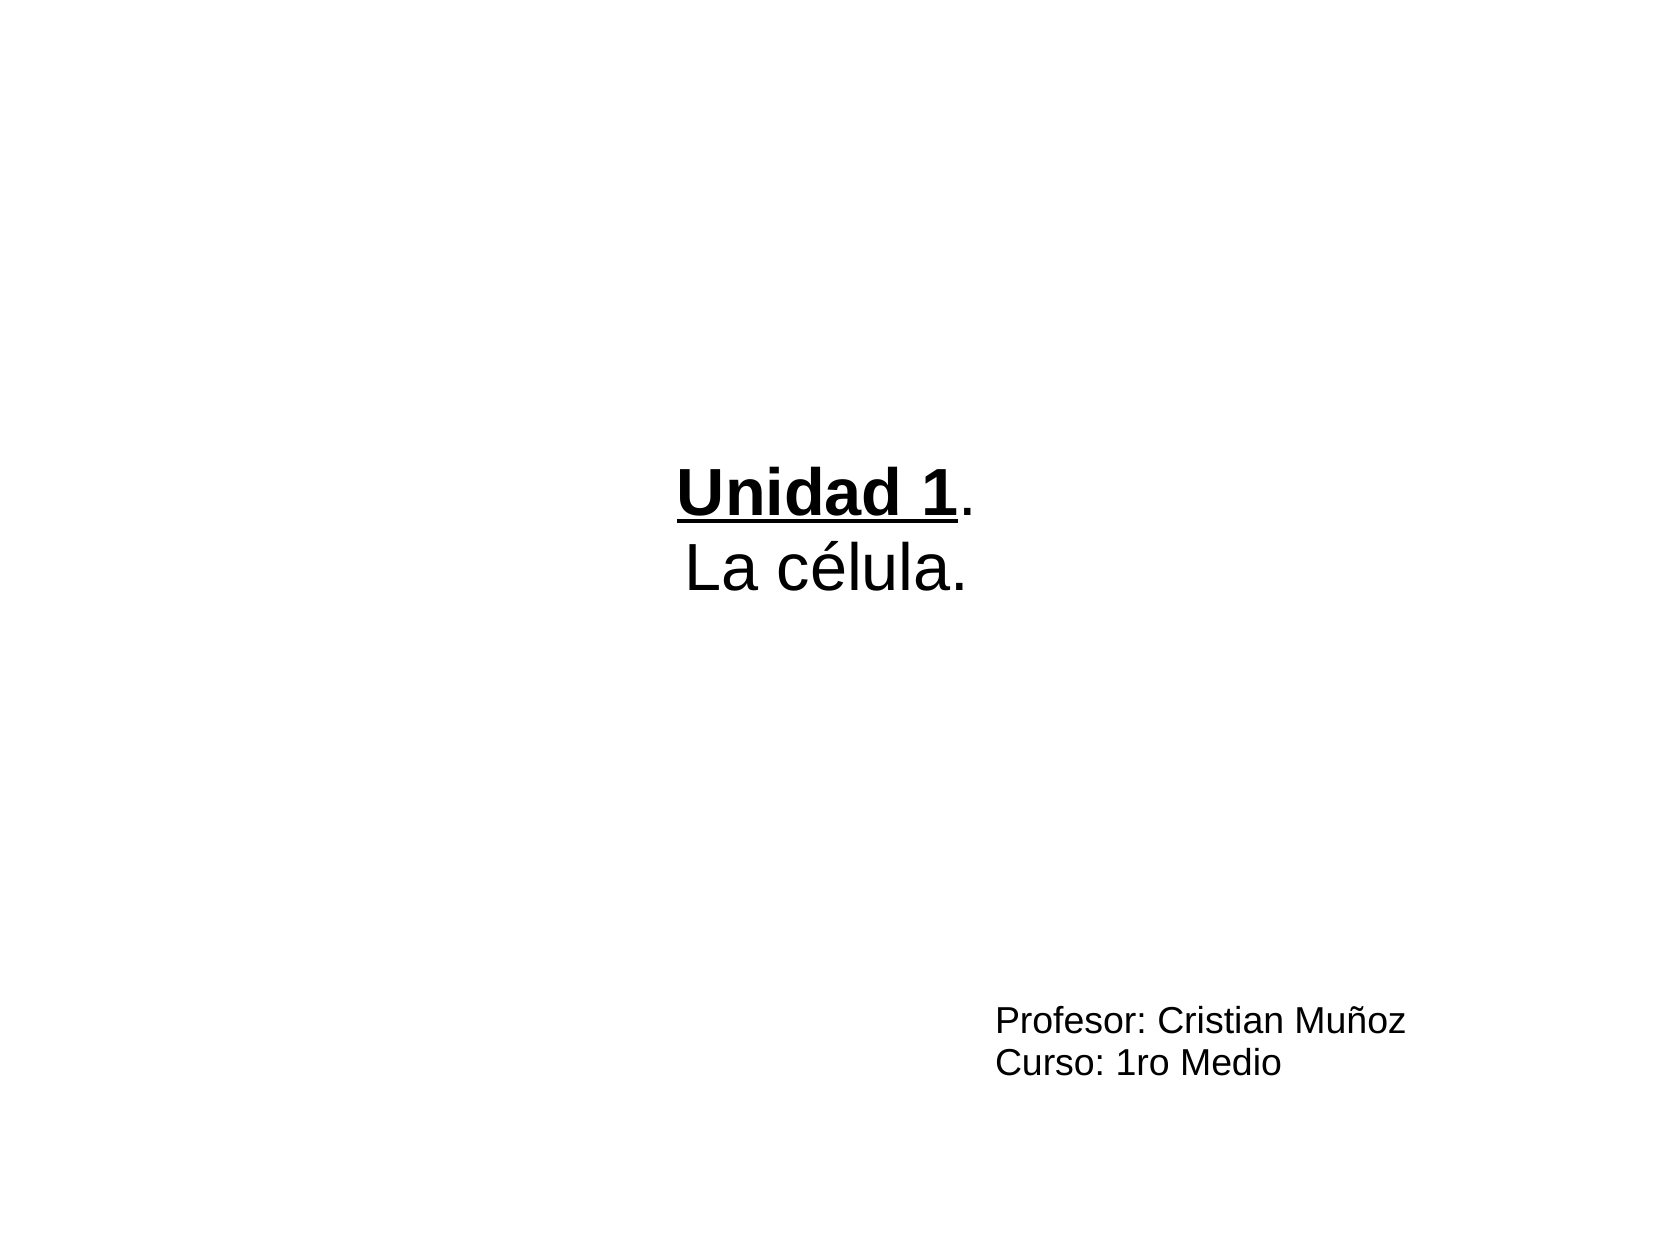

# Unidad 1.
La célula.
Profesor: Cristian Muñoz
Curso: 1ro Medio